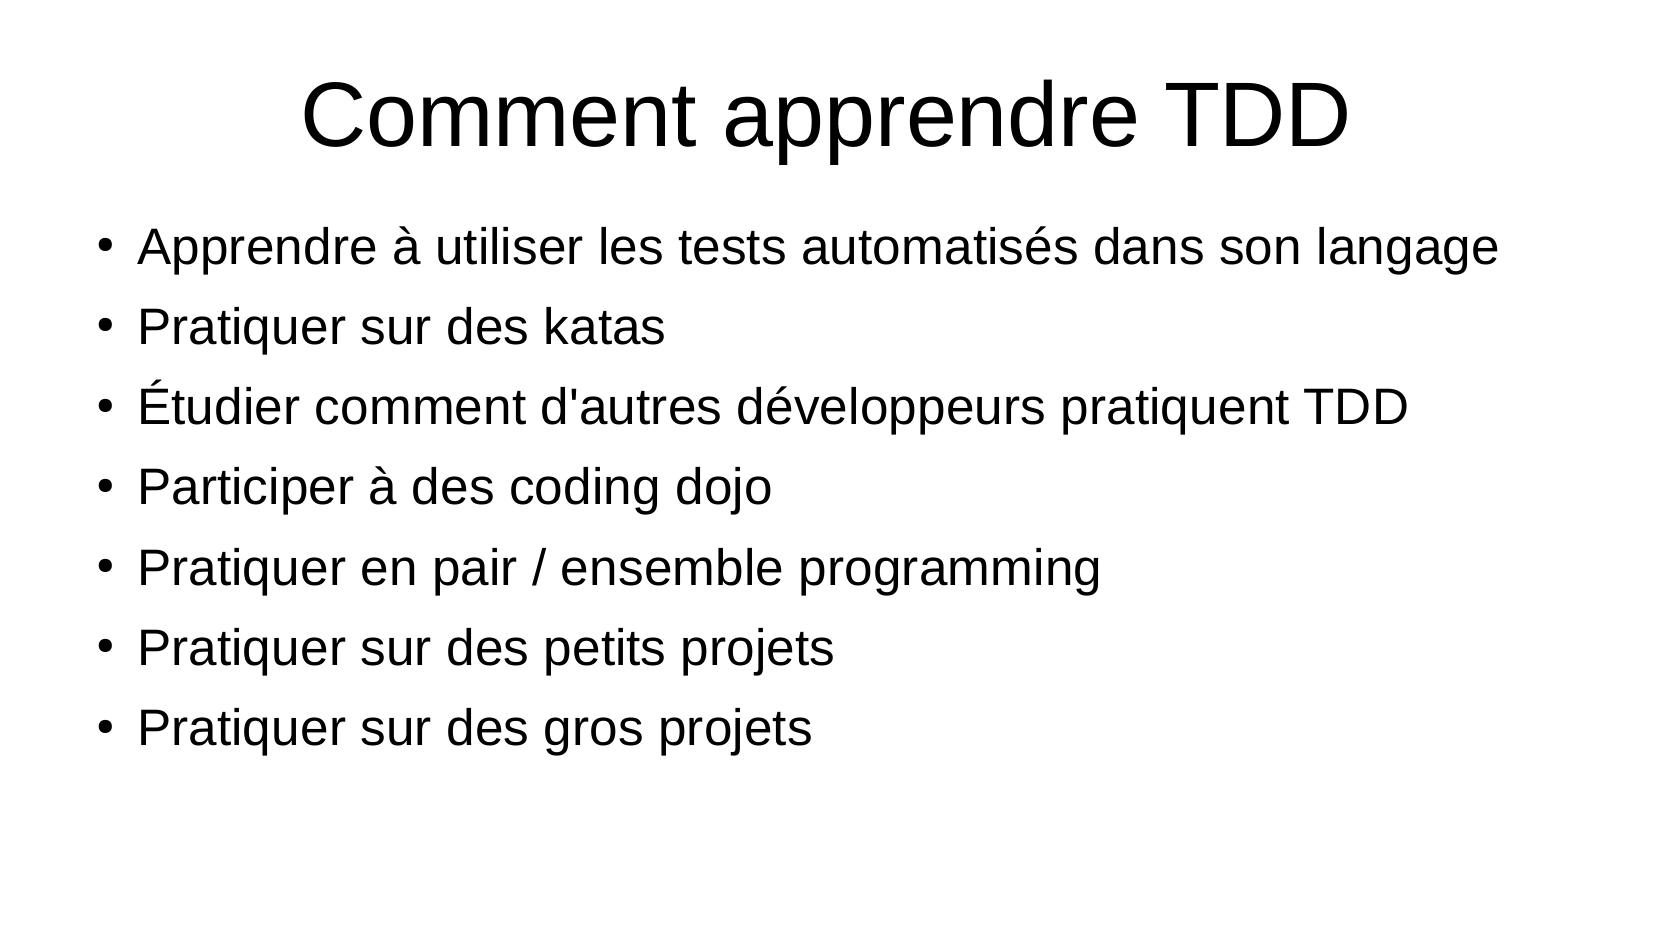

# Comment apprendre TDD
Apprendre à utiliser les tests automatisés dans son langage
Pratiquer sur des katas
Étudier comment d'autres développeurs pratiquent TDD
Participer à des coding dojo
Pratiquer en pair / ensemble programming
Pratiquer sur des petits projets
Pratiquer sur des gros projets